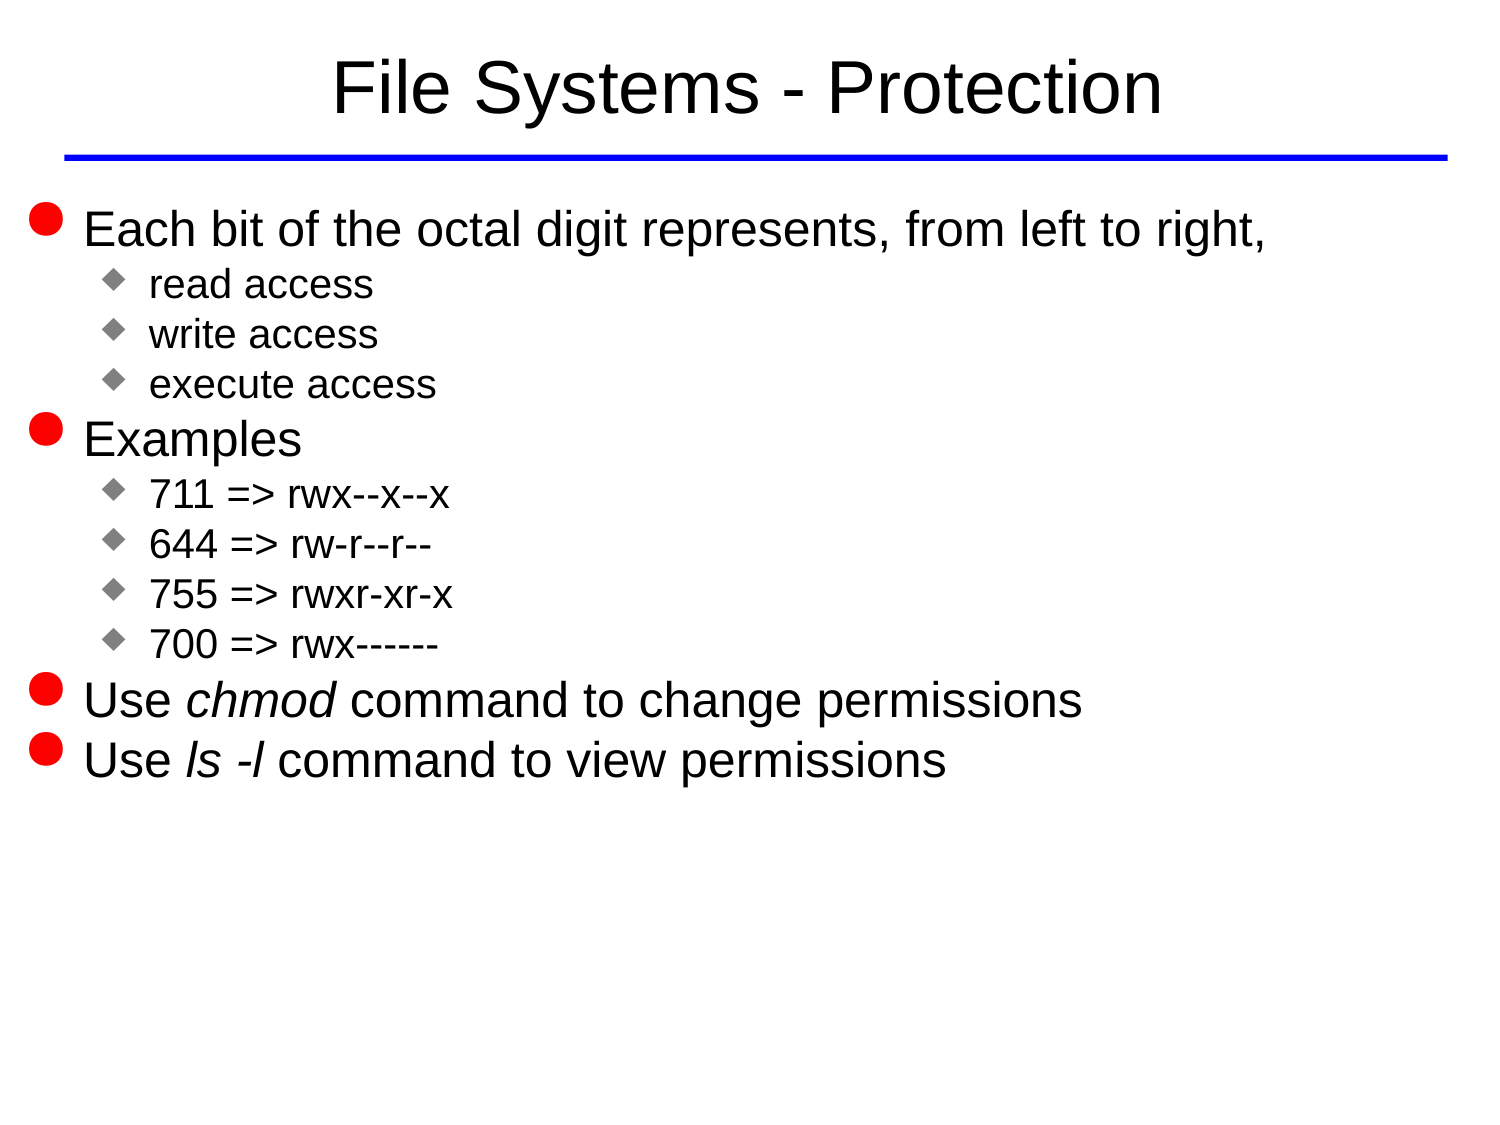

# File Systems - Protection
Each bit of the octal digit represents, from left to right,
read access
write access
execute access
Examples
711 => rwx--x--x
644 => rw-r--r--
755 => rwxr-xr-x
700 => rwx------
Use chmod command to change permissions
Use ls -l command to view permissions